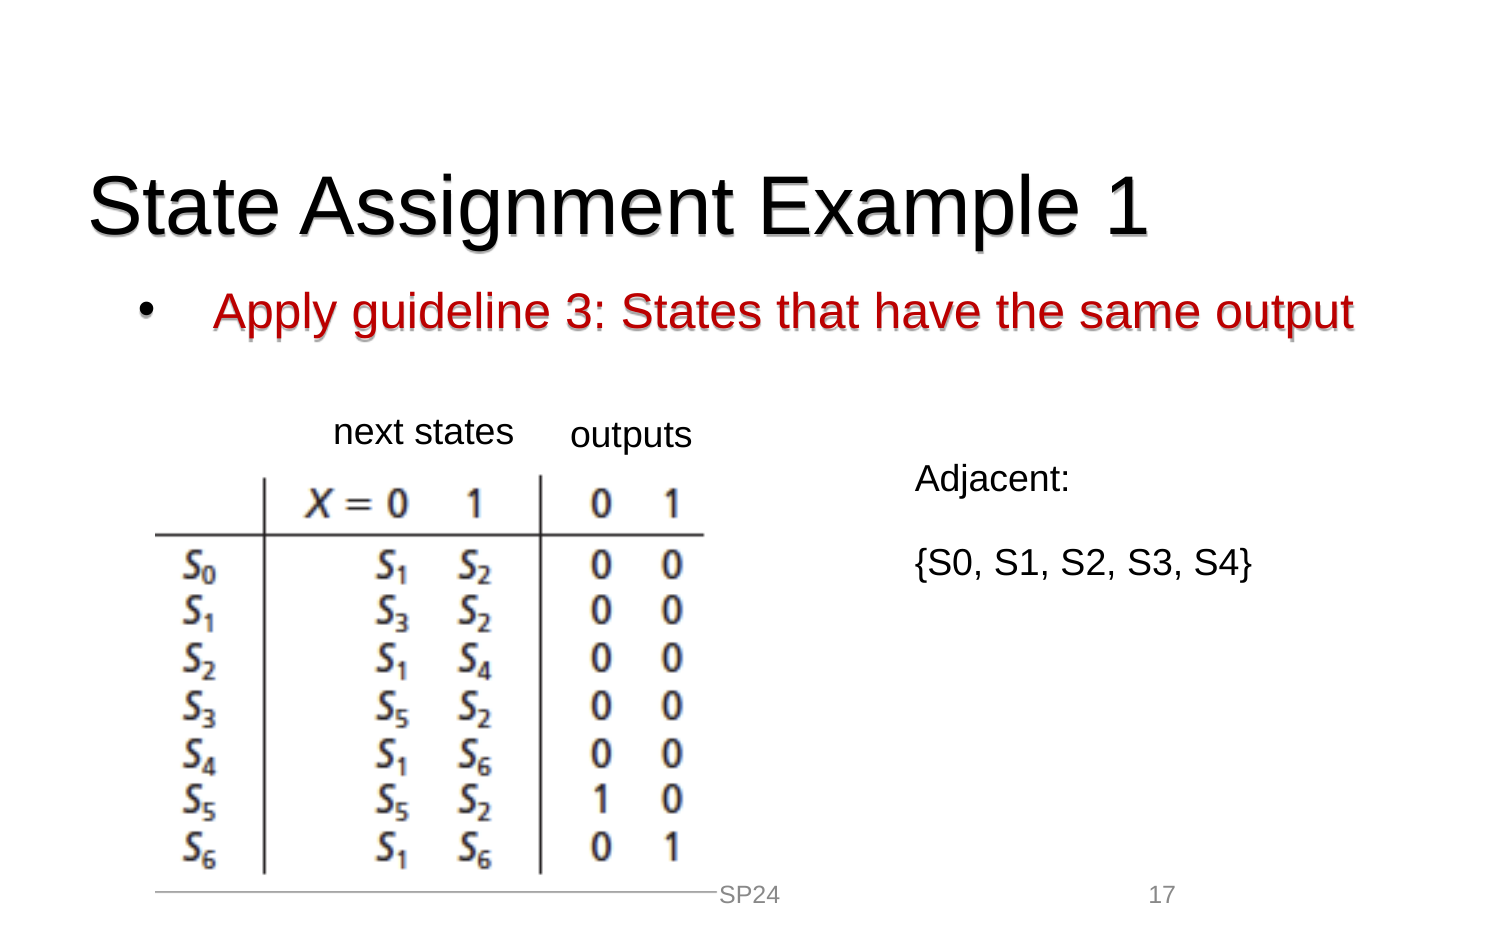

# State Assignment Example 1
Apply guideline 3: States that have the same output
next states
outputs
Adjacent:
{S0, S1, S2, S3, S4}
SP24